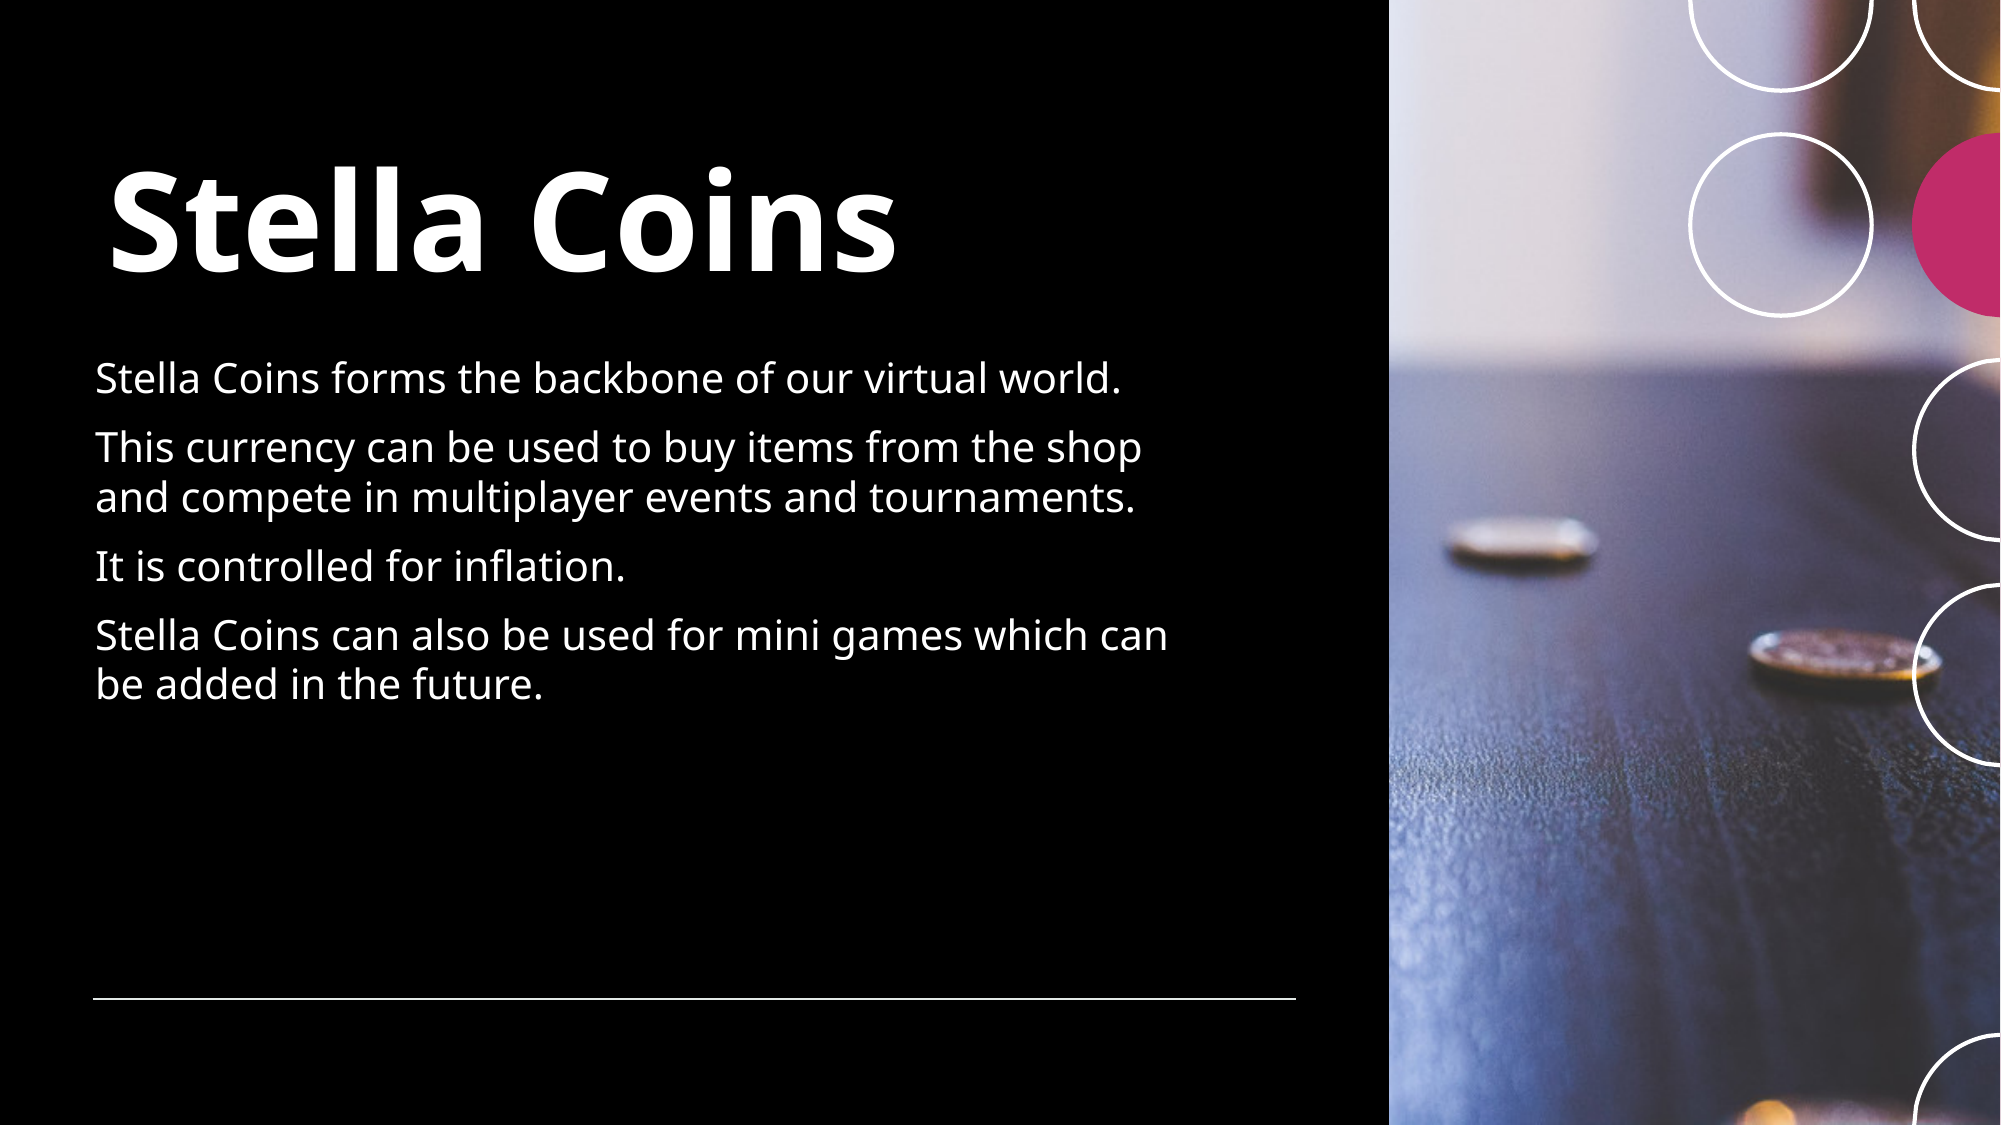

# Stella Coins
Stella Coins forms the backbone of our virtual world.
This currency can be used to buy items from the shop and compete in multiplayer events and tournaments.
It is controlled for inflation.
Stella Coins can also be used for mini games which can be added in the future.